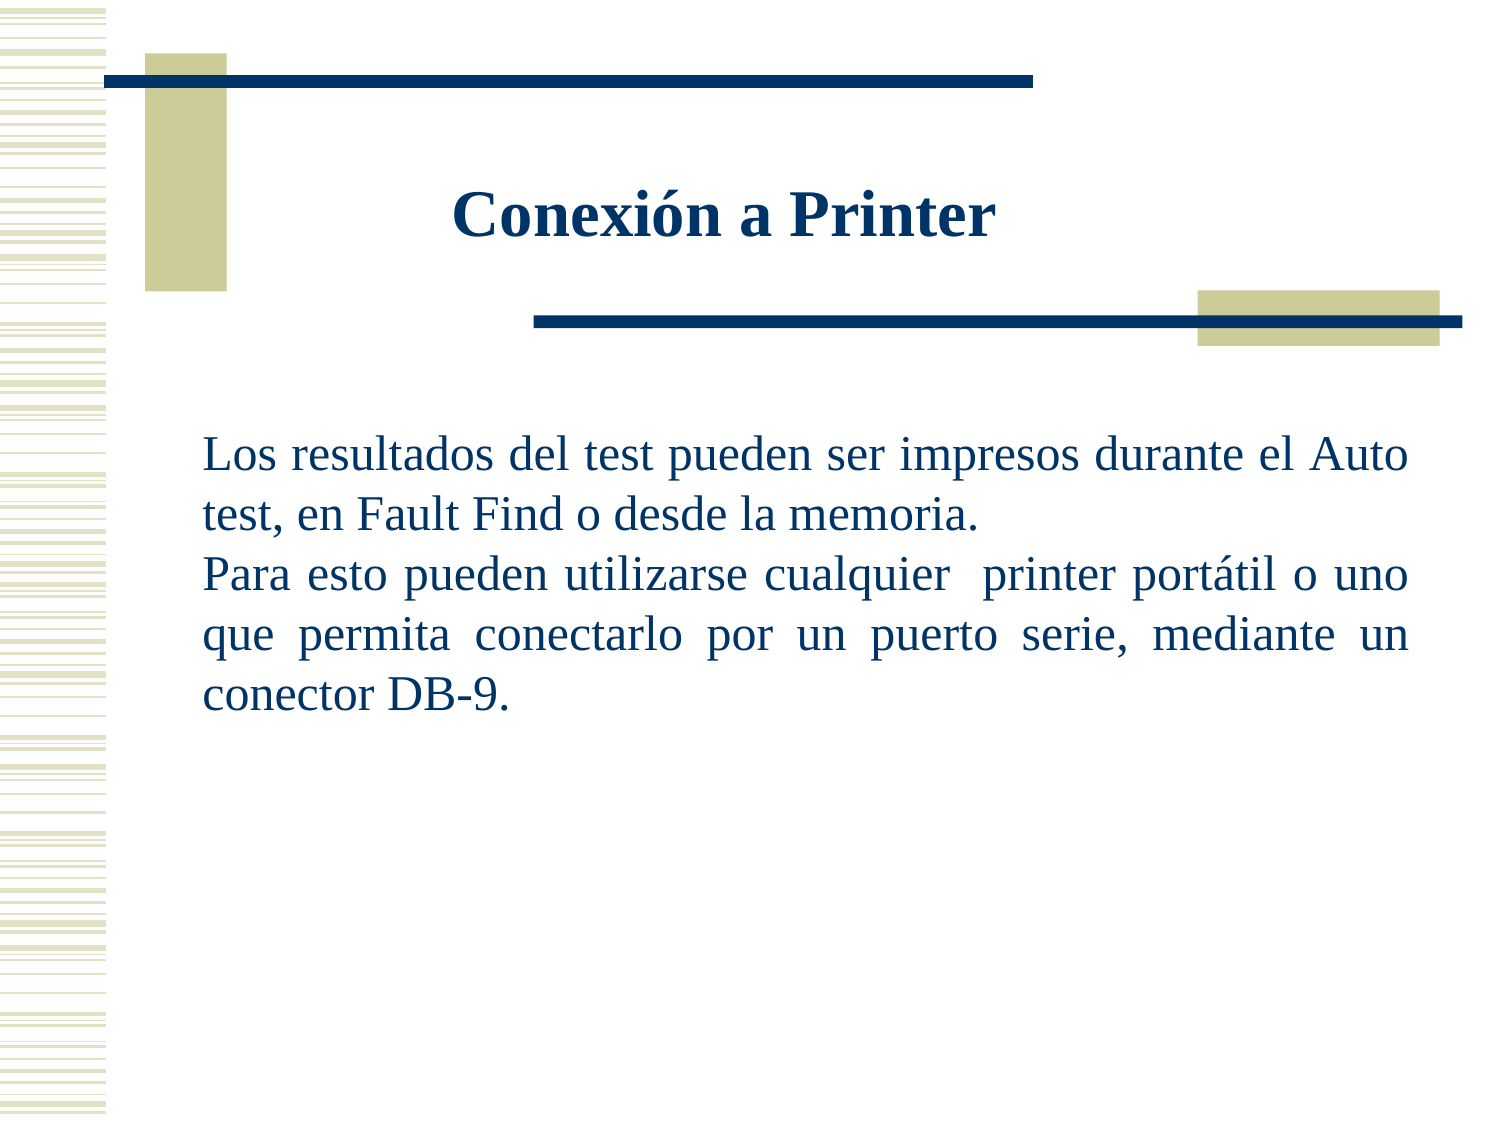

Conexión a Printer
Los resultados del test pueden ser impresos durante el Auto test, en Fault Find o desde la memoria.
Para esto pueden utilizarse cualquier printer portátil o uno que permita conectarlo por un puerto serie, mediante un conector DB-9.